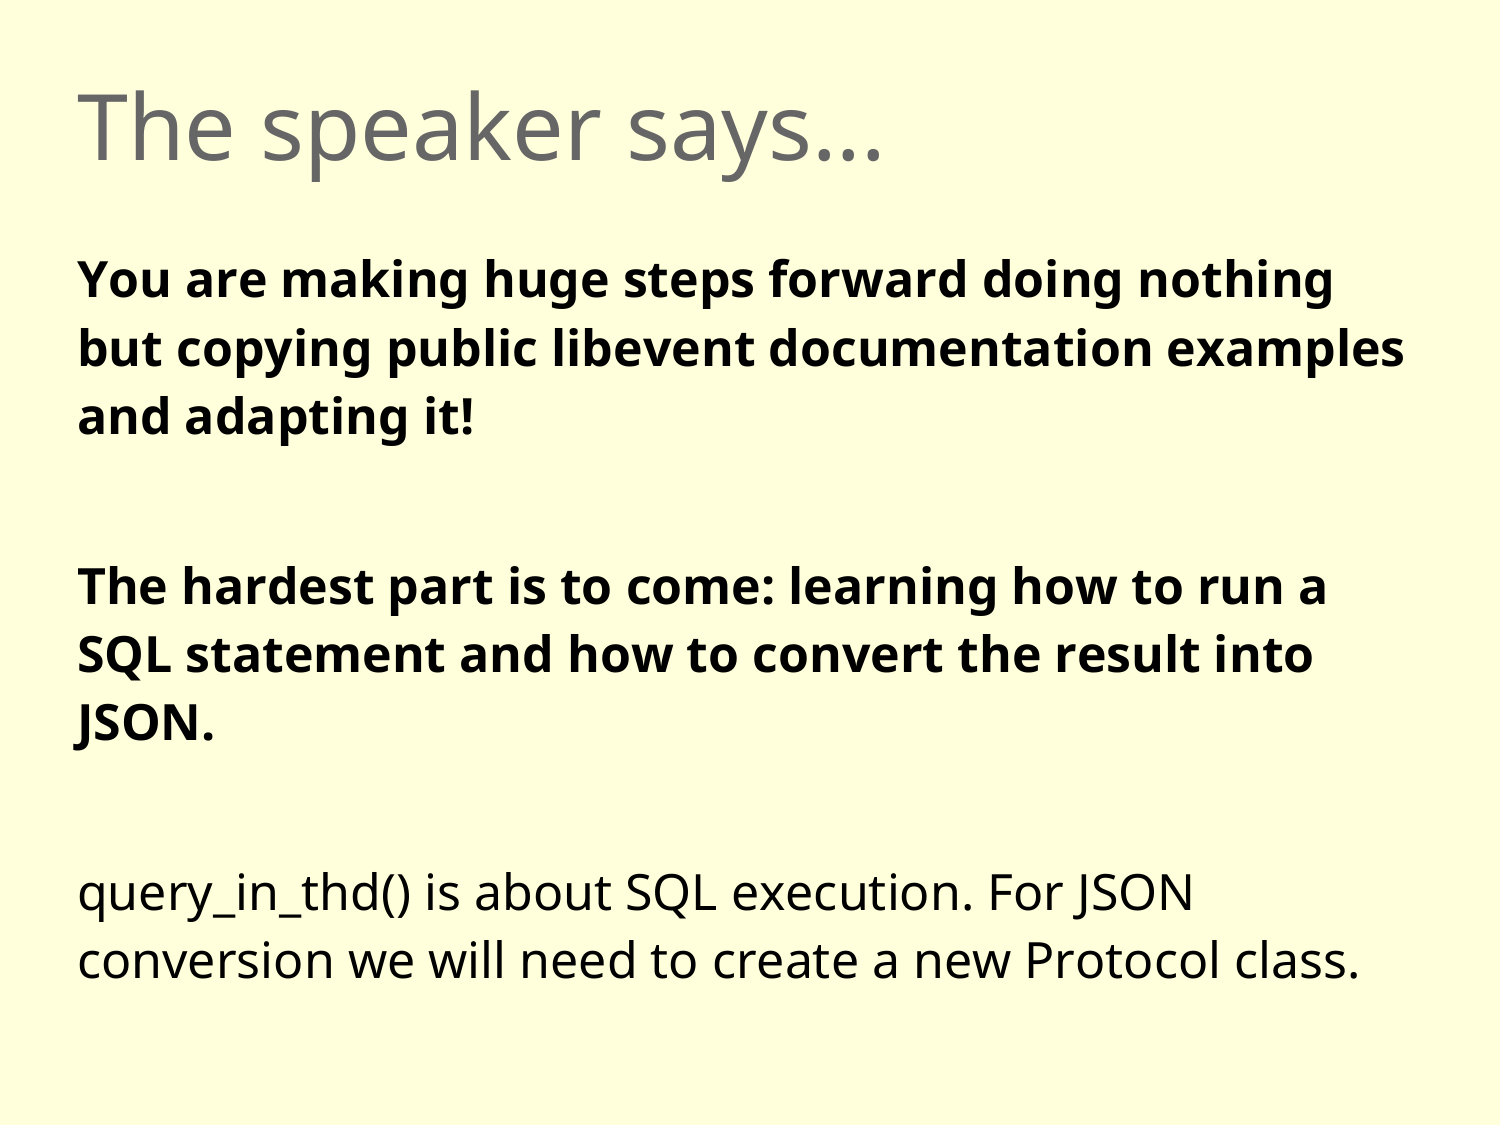

# The speaker says...
You are making huge steps forward doing nothing but copying public libevent documentation examples and adapting it!
The hardest part is to come: learning how to run a SQL statement and how to convert the result into JSON.
query_in_thd() is about SQL execution. For JSON conversion we will need to create a new Protocol class.